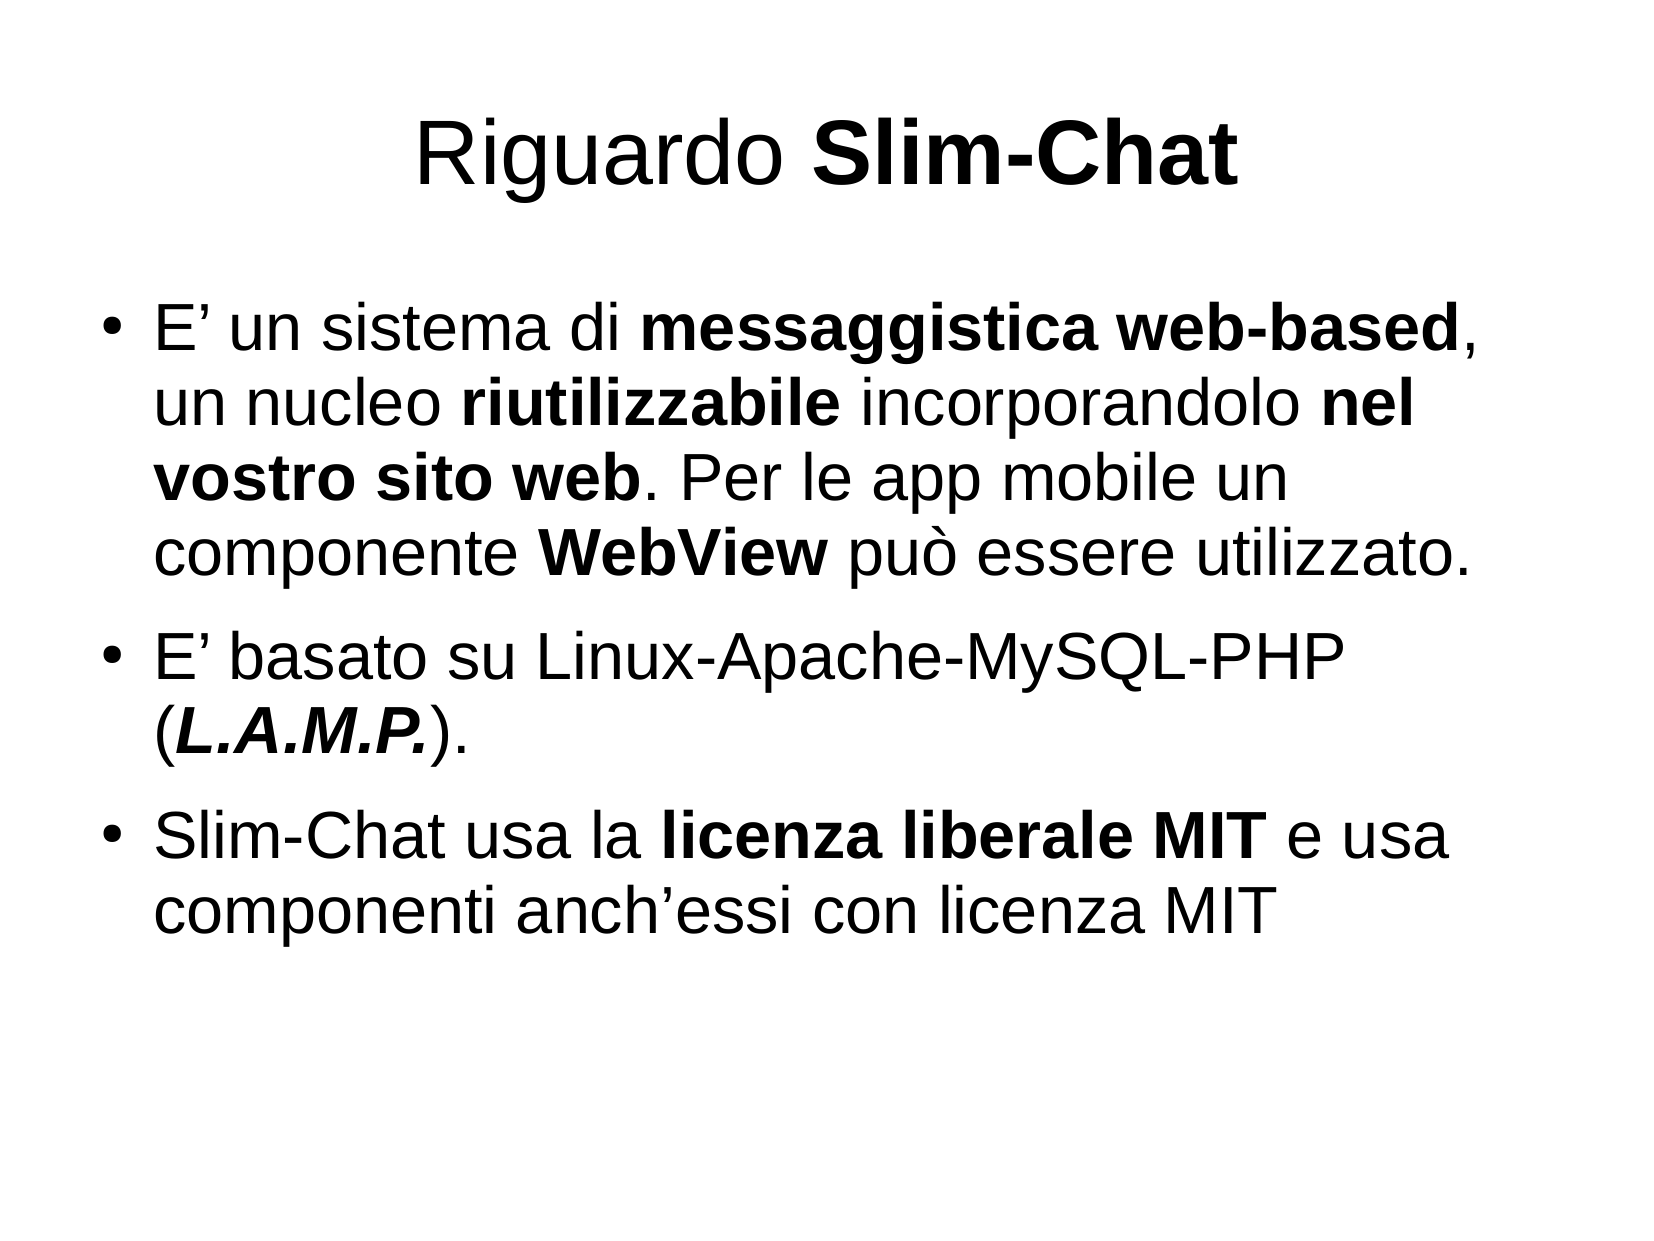

# Riguardo Slim-Chat
E’ un sistema di messaggistica web-based, un nucleo riutilizzabile incorporandolo nel vostro sito web. Per le app mobile un componente WebView può essere utilizzato.
E’ basato su Linux-Apache-MySQL-PHP (L.A.M.P.).
Slim-Chat usa la licenza liberale MIT e usa componenti anch’essi con licenza MIT